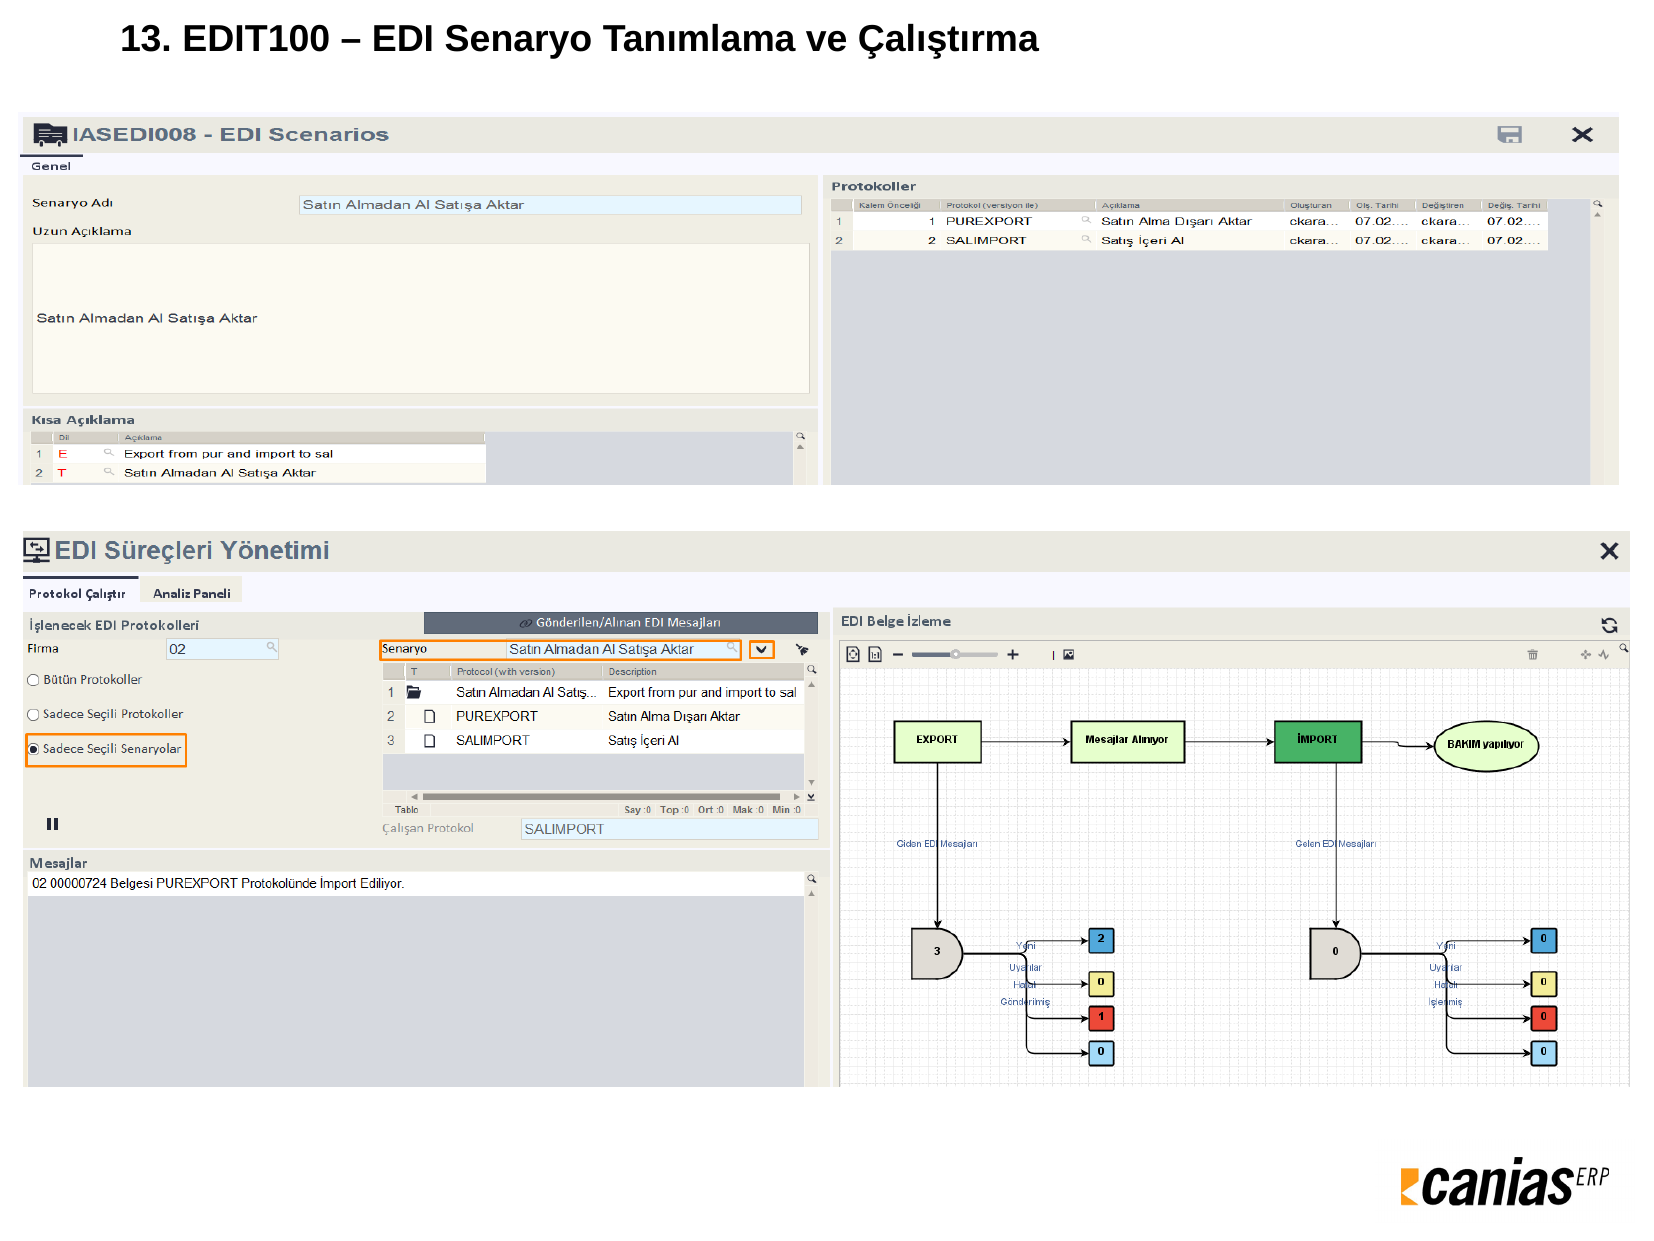

13. EDIT100 – EDI Senaryo Tanımlama ve Çalıştırma